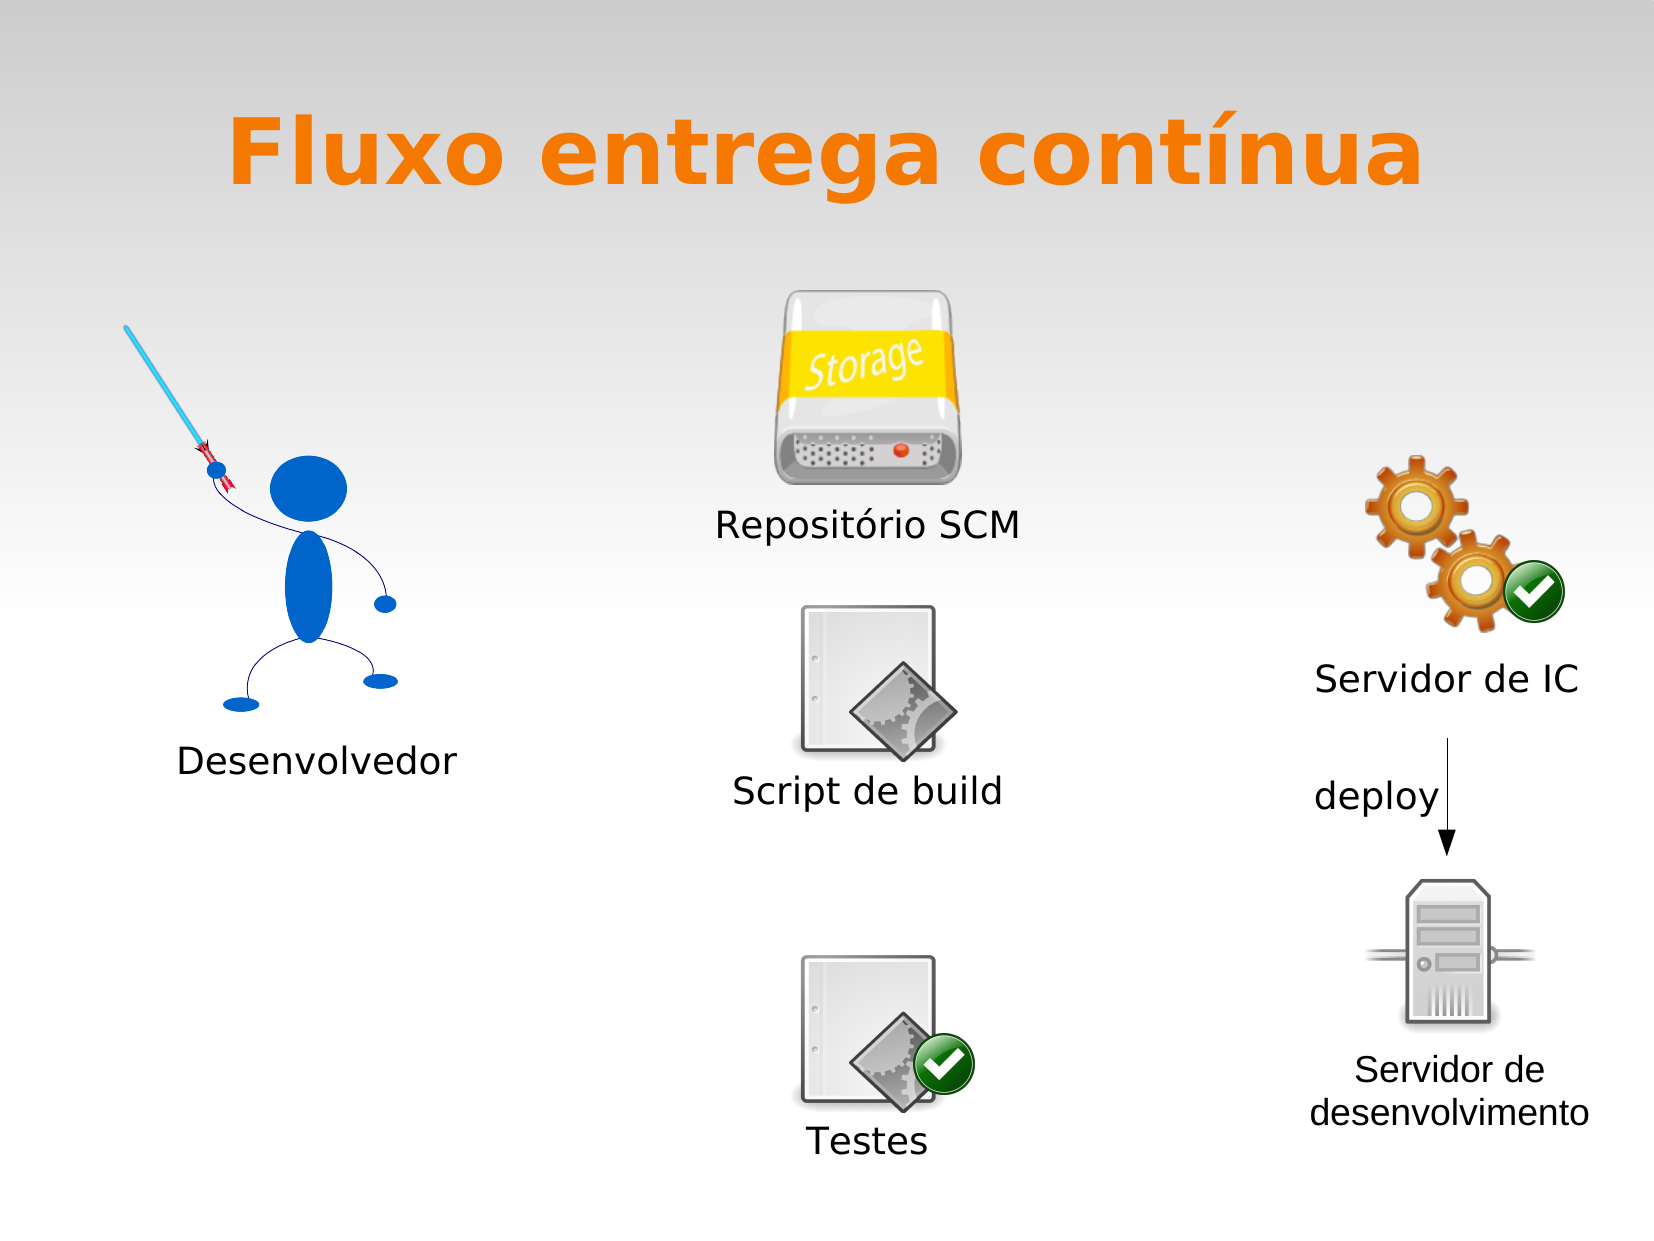

# Fluxo entrega contínua
Repositório SCM
Desenvolvedor
Servidor de IC
Script de build
deploy
Servidor de
desenvolvimento
Testes